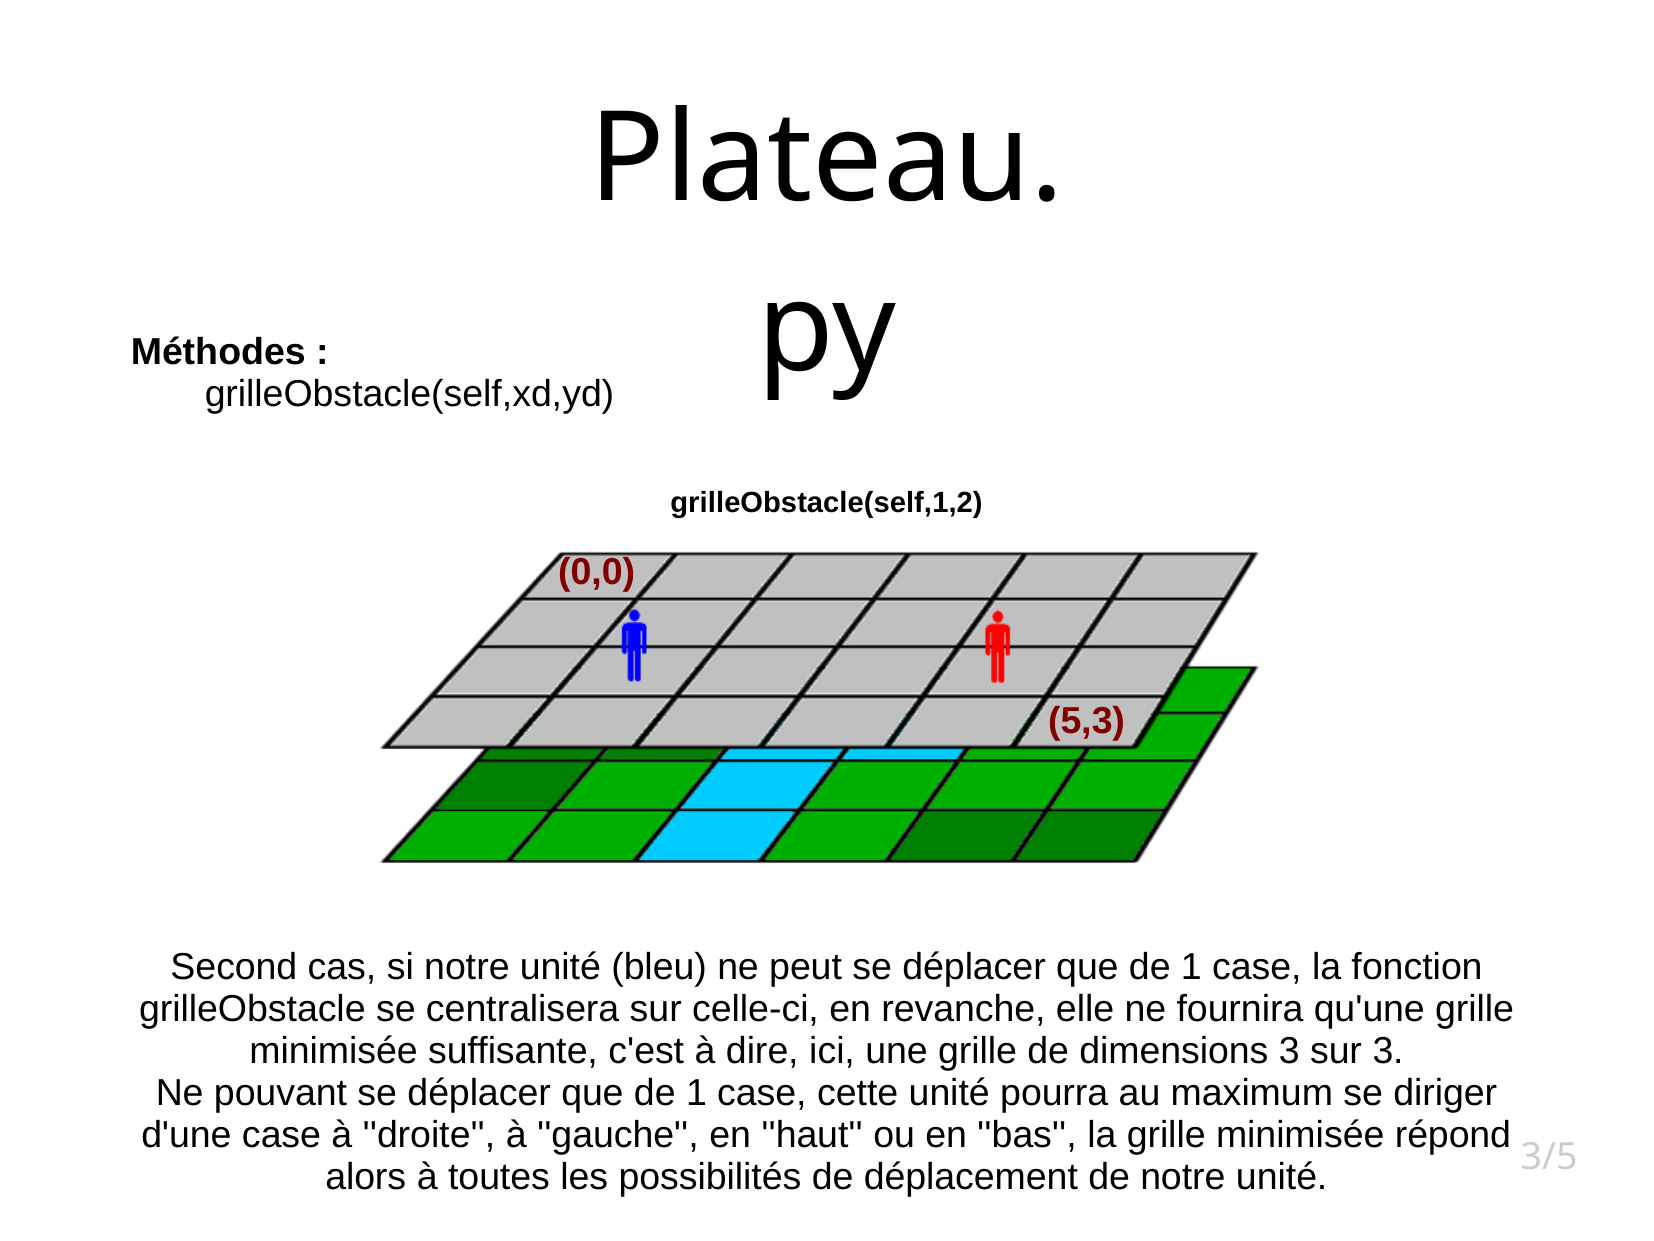

Plateau.py
Méthodes :
	grilleObstacle(self,xd,yd)
grilleObstacle(self,1,2)
(0,0)
(5,3)
Second cas, si notre unité (bleu) ne peut se déplacer que de 1 case, la fonction grilleObstacle se centralisera sur celle-ci, en revanche, elle ne fournira qu'une grille minimisée suffisante, c'est à dire, ici, une grille de dimensions 3 sur 3.
Ne pouvant se déplacer que de 1 case, cette unité pourra au maximum se diriger d'une case à ''droite'', à ''gauche'', en ''haut'' ou en ''bas'', la grille minimisée répond alors à toutes les possibilités de déplacement de notre unité.
3/5